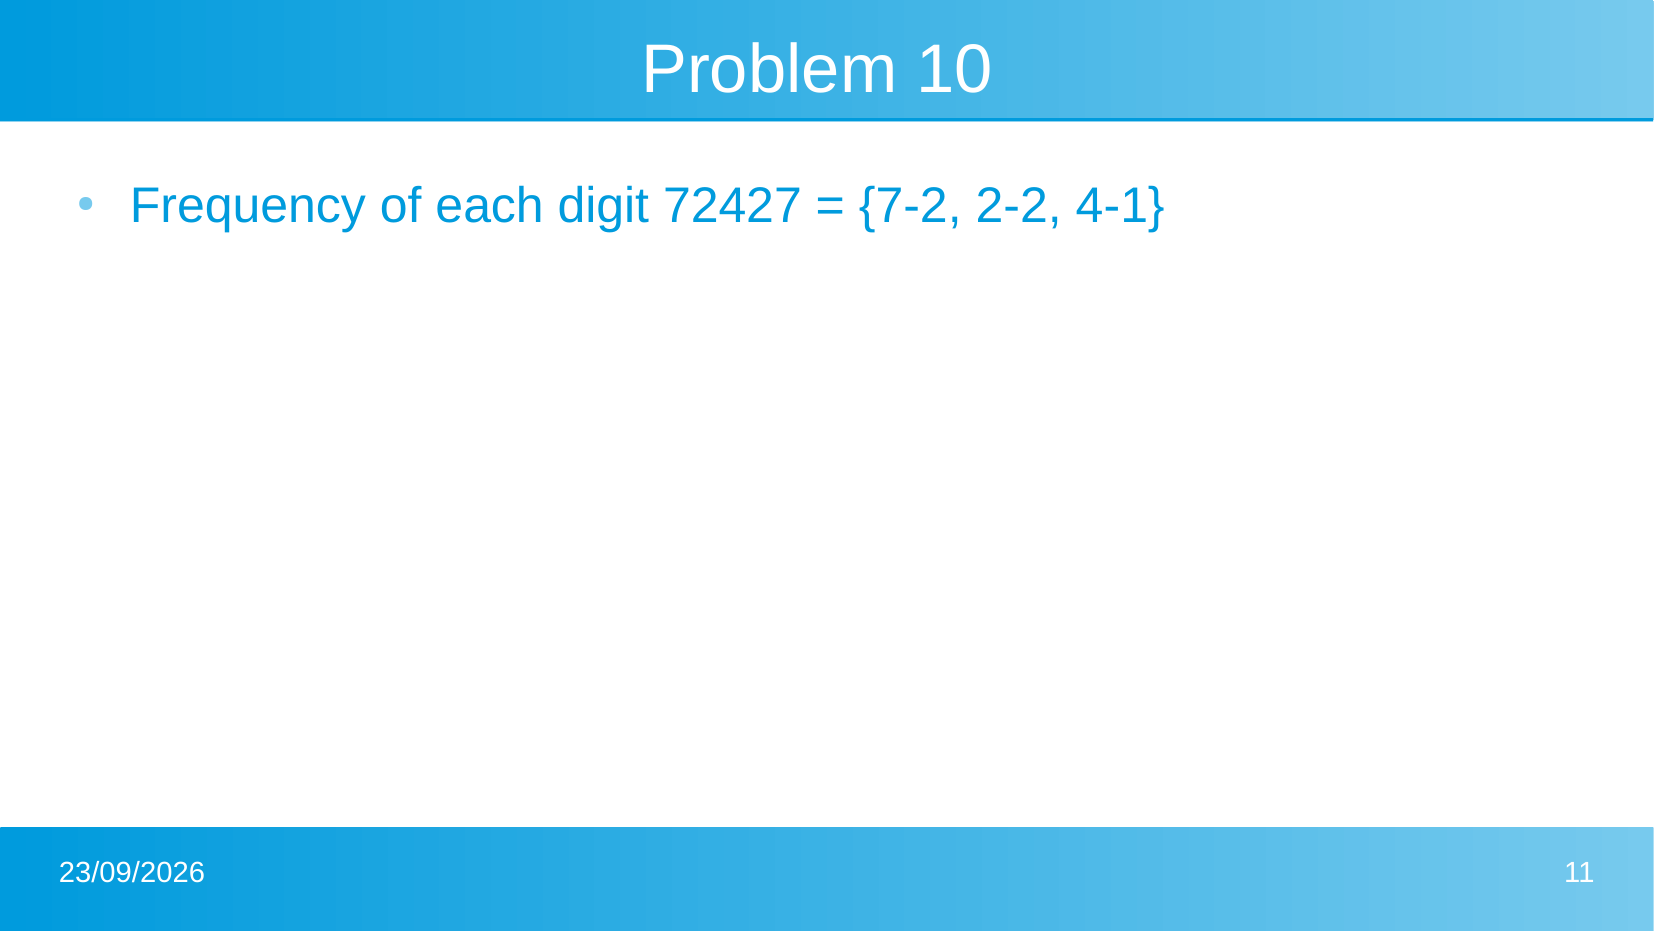

# Problem 10
Frequency of each digit 72427 = {7-2, 2-2, 4-1}
11